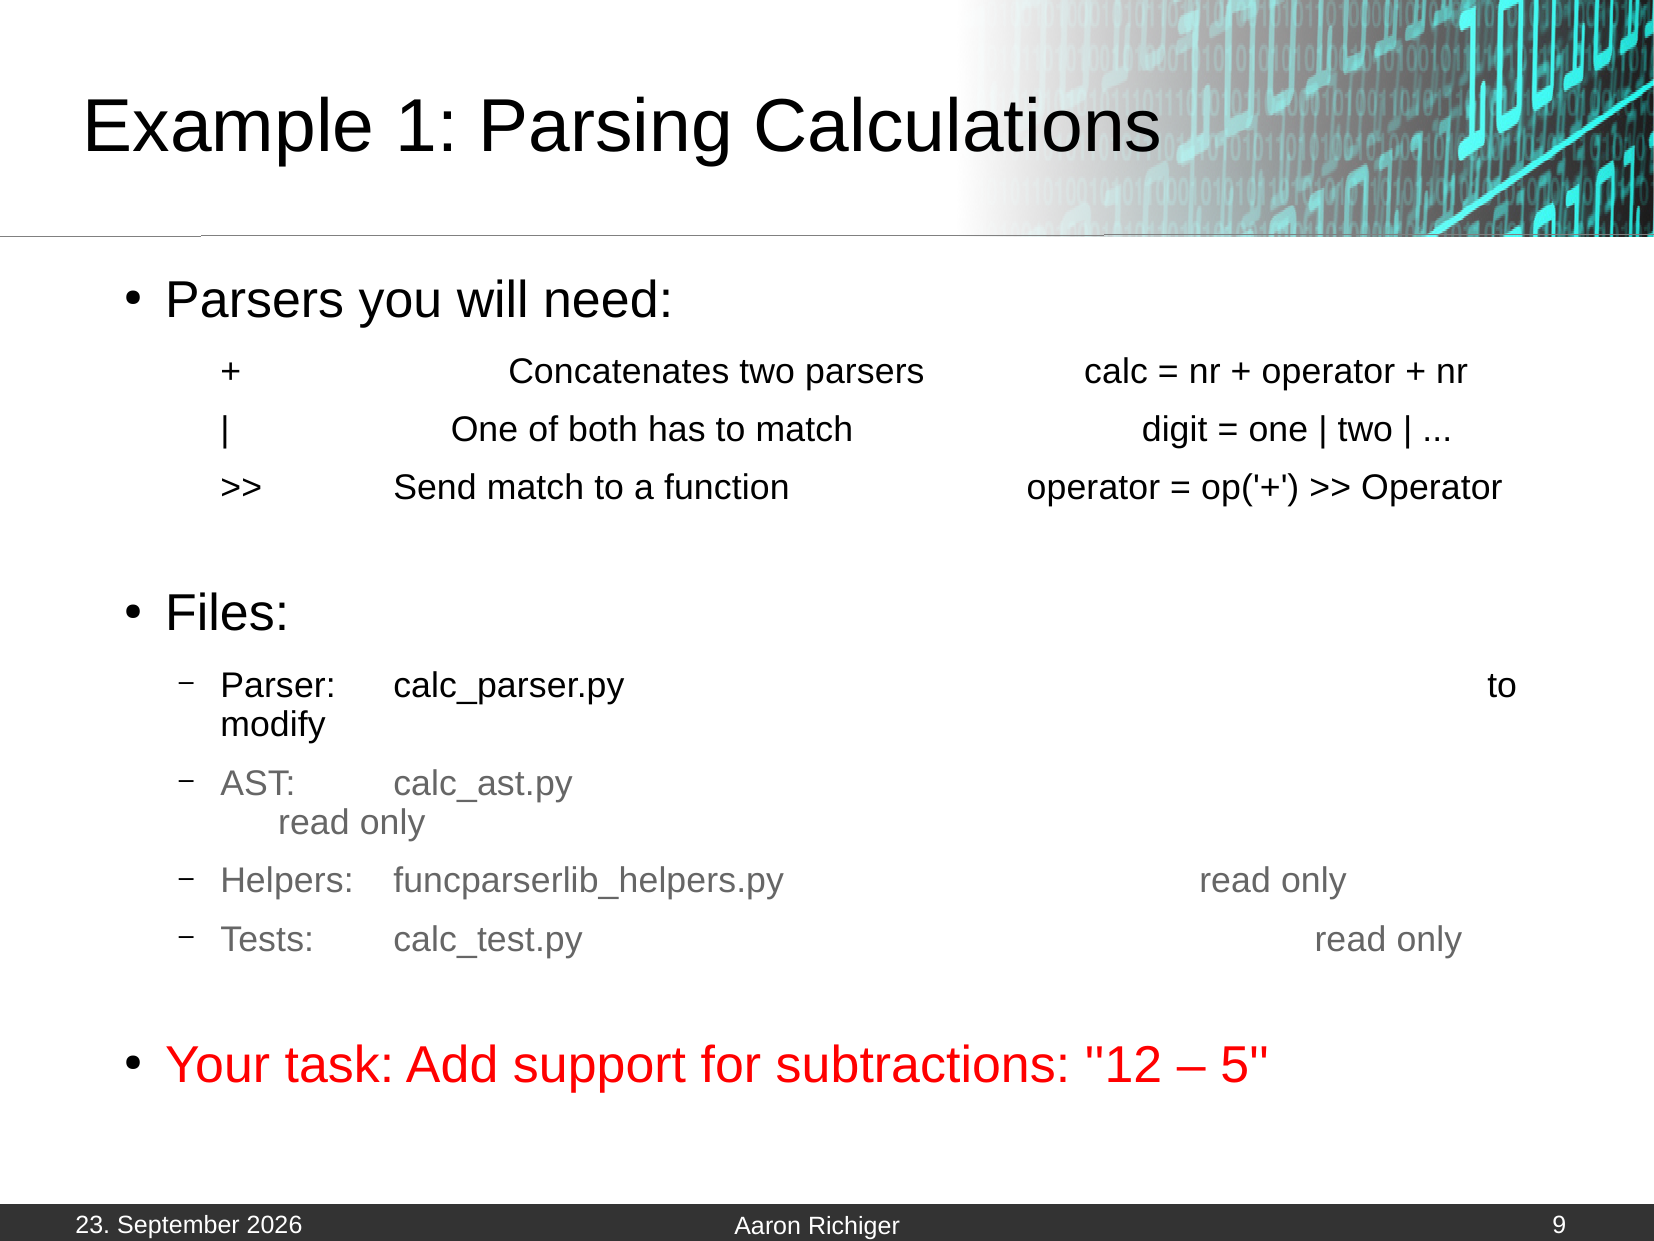

Example 1: Parsing Calculations
# Parsers you will need:
+ 				 	Concatenates two parsers			calc = nr + operator + nr
| 			 	One of both has to match			 		digit = one | two | ...
>>		 	Send match to a function			 		operator = op('+') >> Operator
Files:
Parser: 	calc_parser.py								 			 		 		to modify
AST: 		calc_ast.py				 						 					 			read only
Helpers:	funcparserlib_helpers.py						 		read only
Tests:		calc_test.py			 				 				 		read only
Your task: Add support for subtractions: ''12 – 5''
9
Aaron Richiger